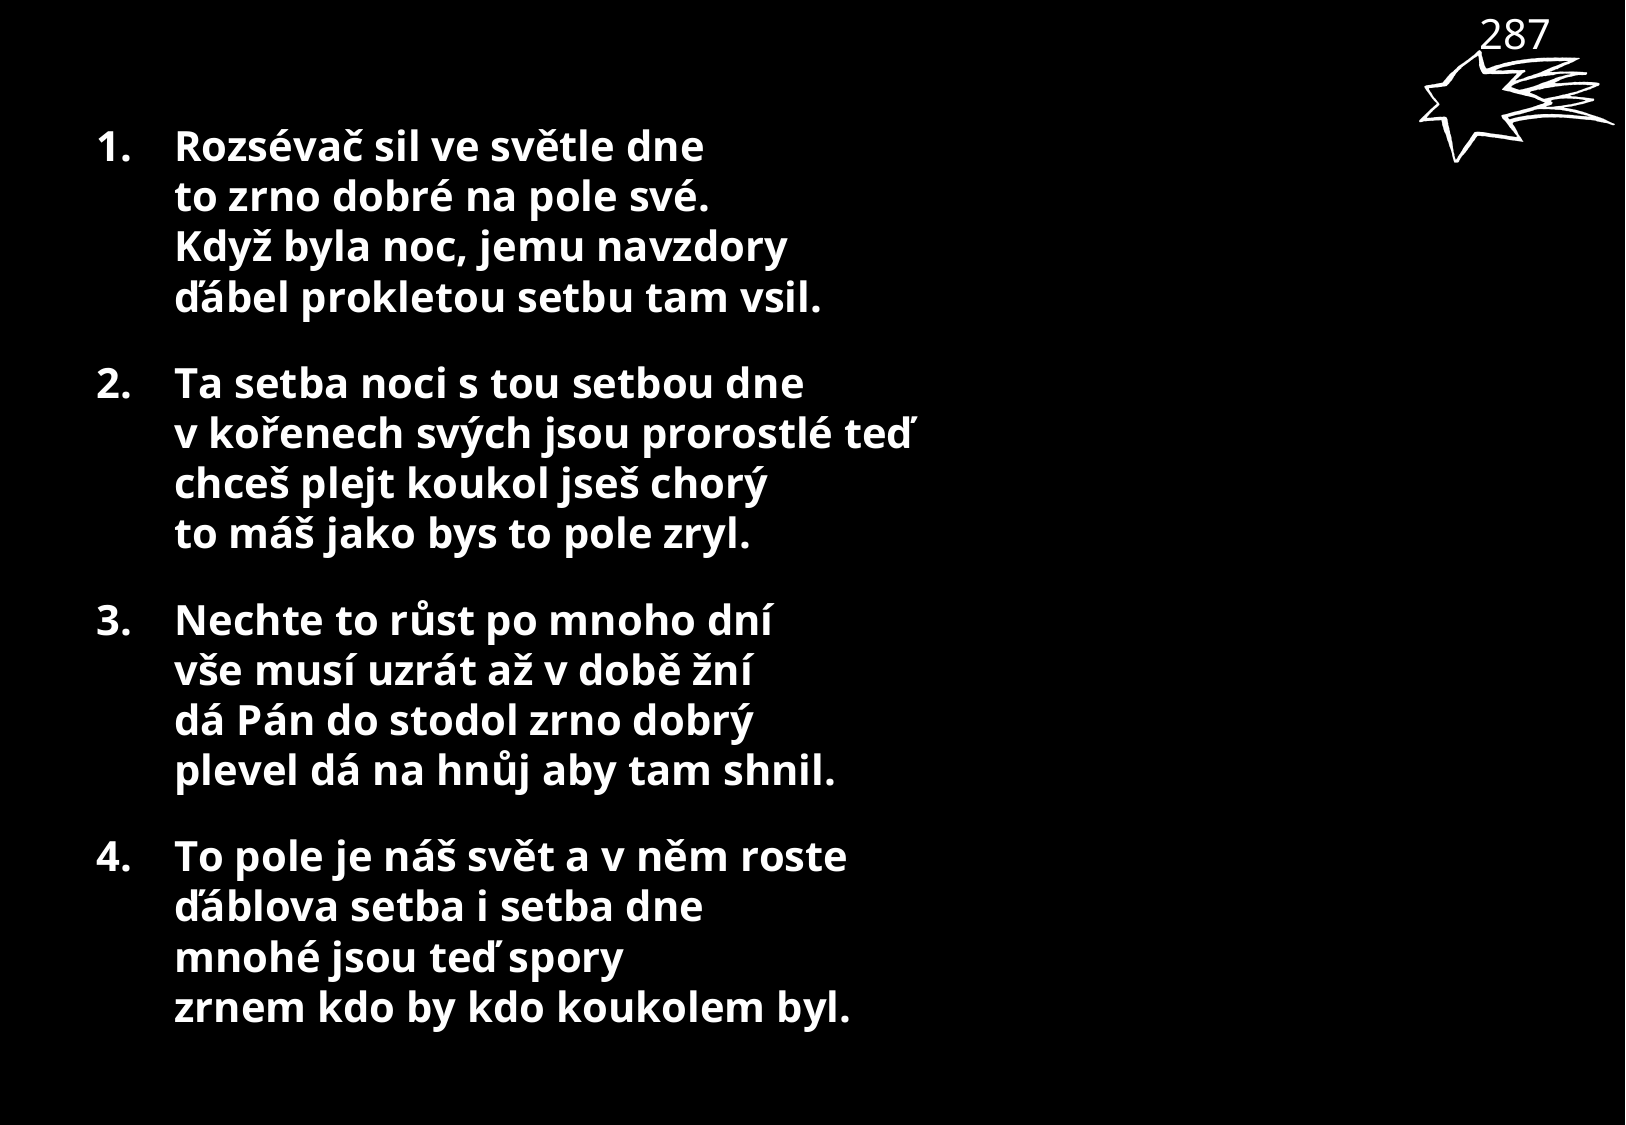

287
# 1. 	Rozsévač sil ve světle dne to zrno dobré na pole své. Když byla noc, jemu navzdory ďábel prokletou setbu tam vsil.
2.	Ta setba noci s tou setbou dne
v kořenech svých jsou prorostlé teď
chceš plejt koukol jseš chorý
to máš jako bys to pole zryl.
3.	Nechte to růst po mnoho dní
vše musí uzrát až v době žní
dá Pán do stodol zrno dobrý
plevel dá na hnůj aby tam shnil.
4.	To pole je náš svět a v něm roste
ďáblova setba i setba dne
mnohé jsou teď spory
zrnem kdo by kdo koukolem byl.